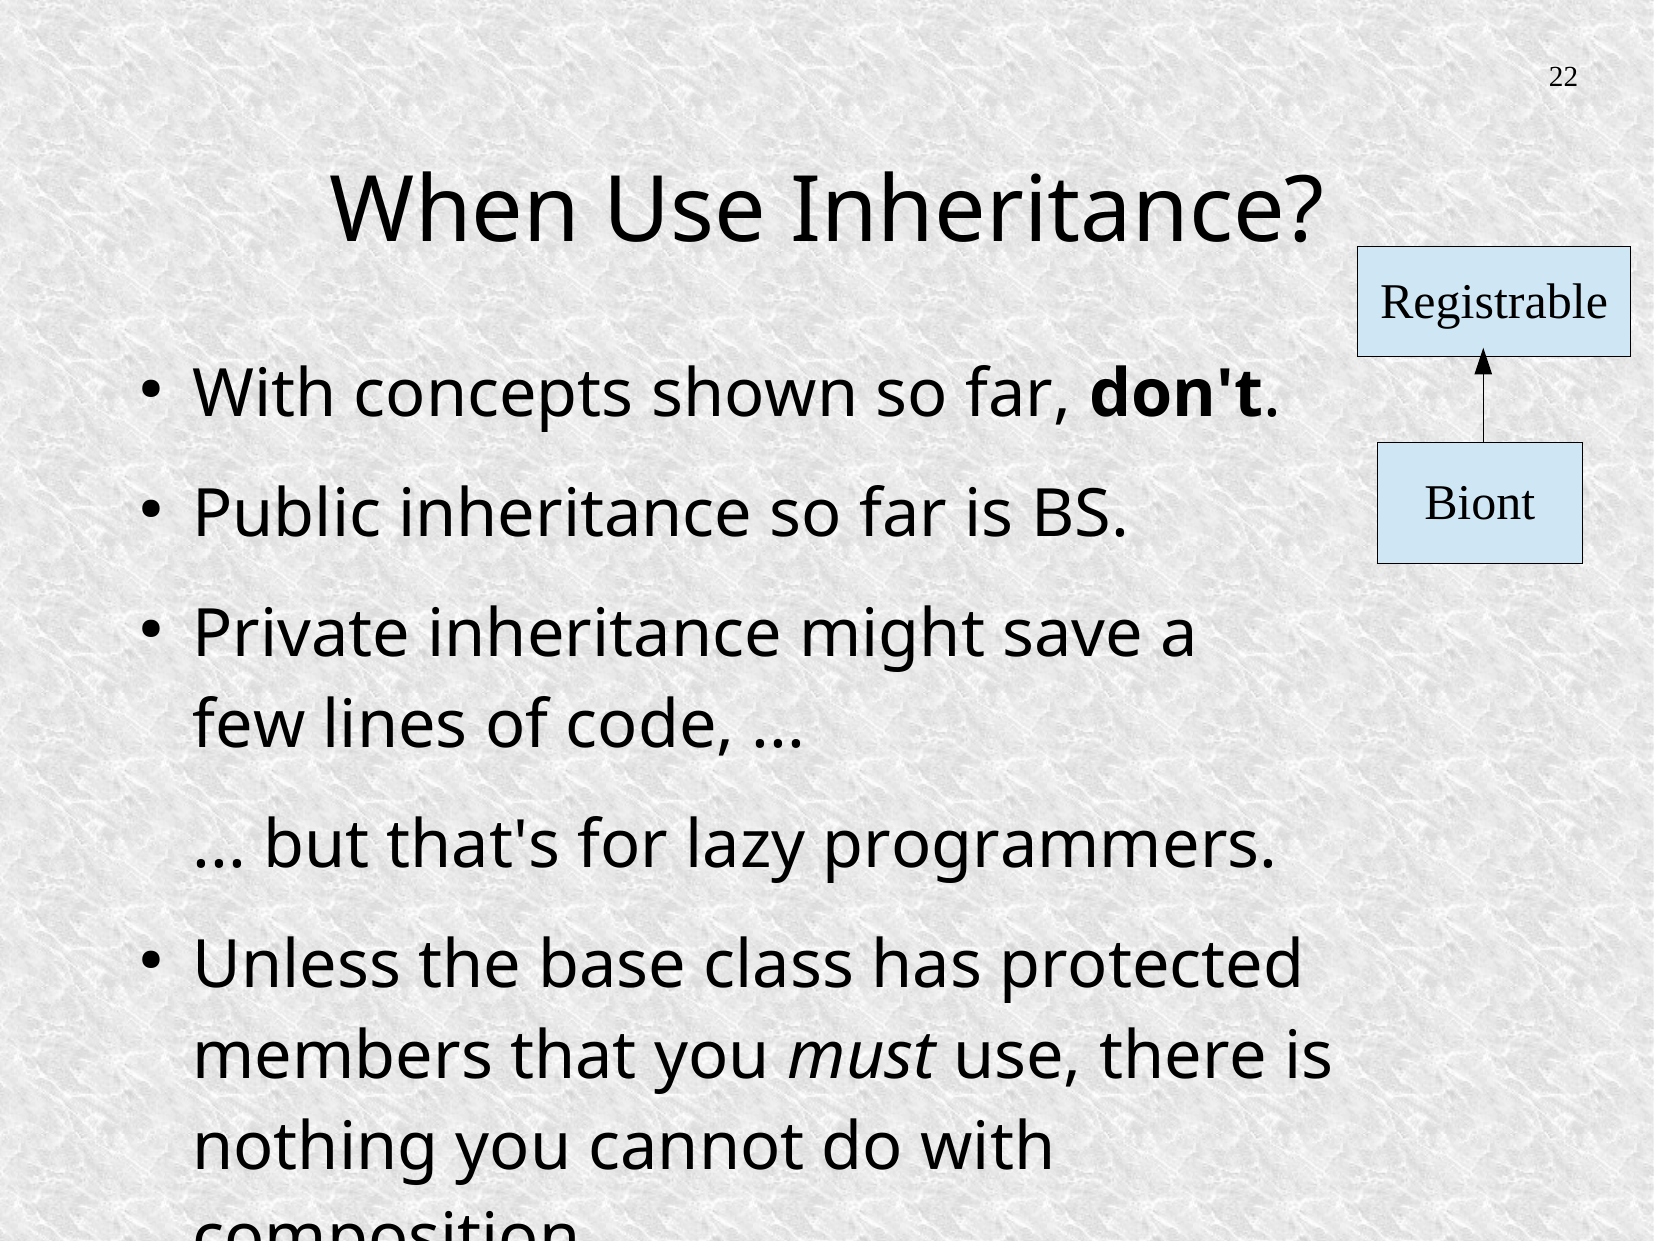

22
# When Use Inheritance?
Registrable
With concepts shown so far, don't.
Public inheritance so far is BS.
Private inheritance might save a
few lines of code, ...
... but that's for lazy programmers.
Unless the base class has protected members that you must use, there is nothing you cannot do with composition.
Biont